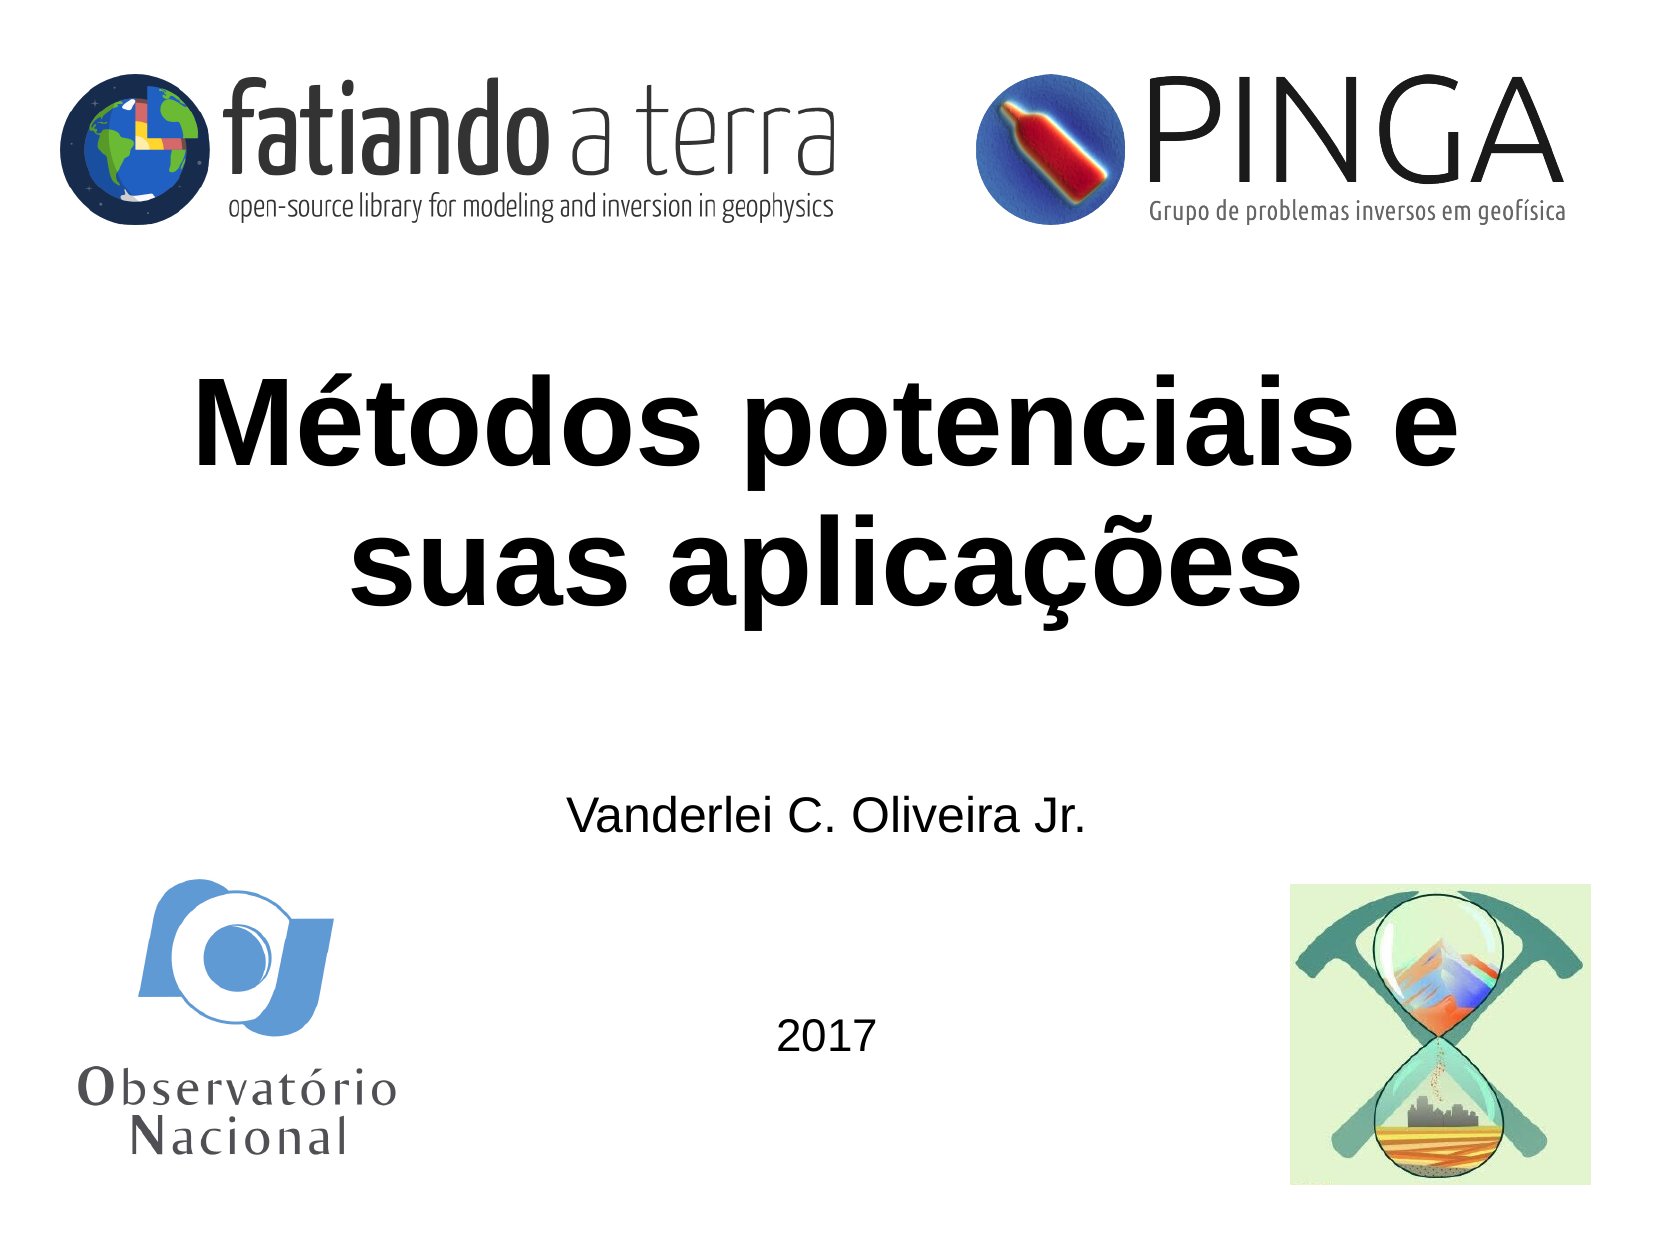

Métodos potenciais e suas aplicações
Vanderlei C. Oliveira Jr.
2017